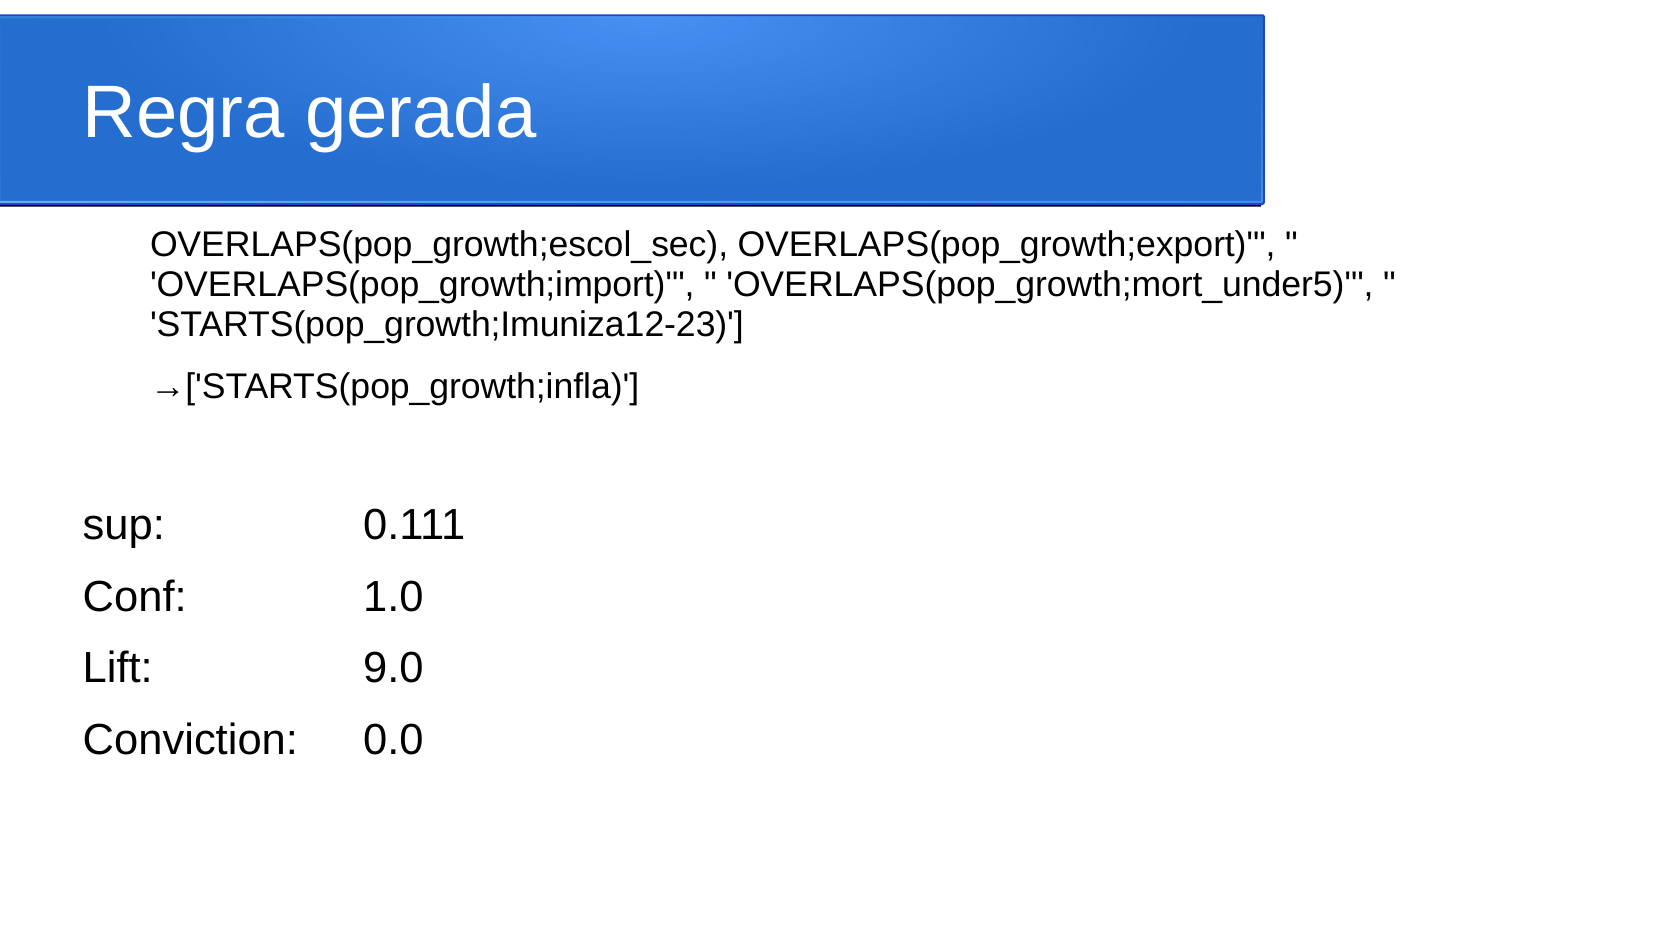

# Regra gerada
OVERLAPS(pop_growth;escol_sec), OVERLAPS(pop_growth;export)'", " 'OVERLAPS(pop_growth;import)'", " 'OVERLAPS(pop_growth;mort_under5)'", " 'STARTS(pop_growth;Imuniza12-23)']
→['STARTS(pop_growth;infla)']
sup: 			 	0.111
Conf:					 	1.0
Lift: 						 	9.0
Conviction: 	0.0